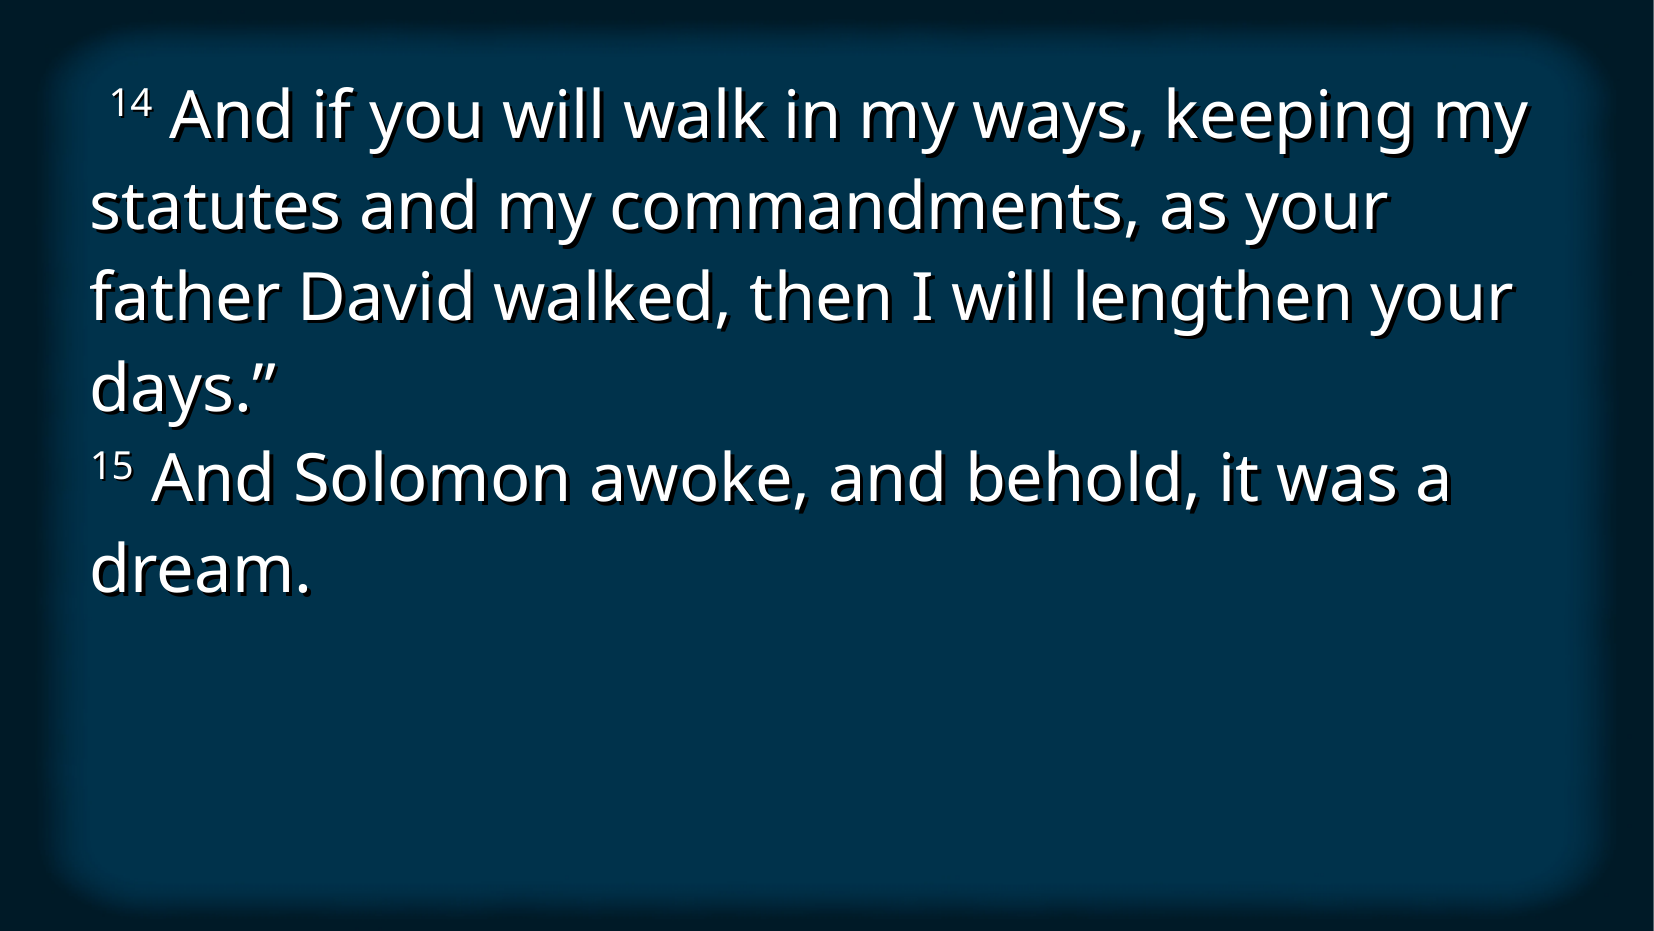

14 And if you will walk in my ways, keeping my statutes and my commandments, as your father David walked, then I will lengthen your days.”
15 And Solomon awoke, and behold, it was a dream.